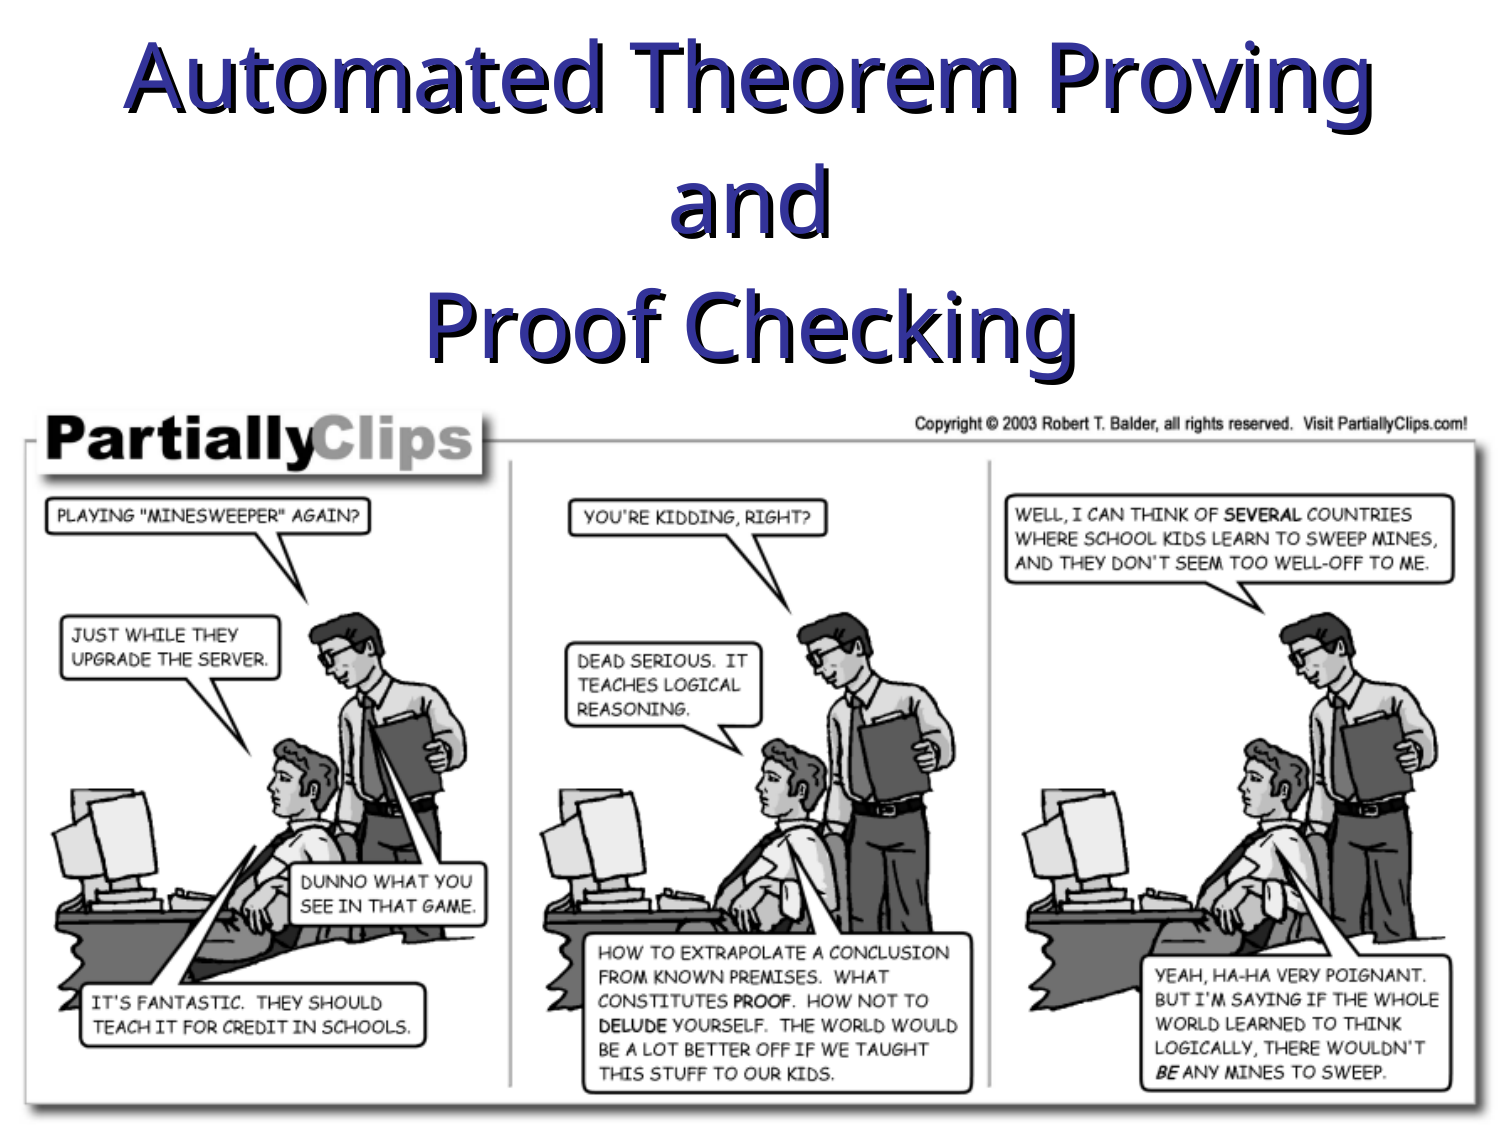

# Automated Theorem Proving and Proof Checking
1